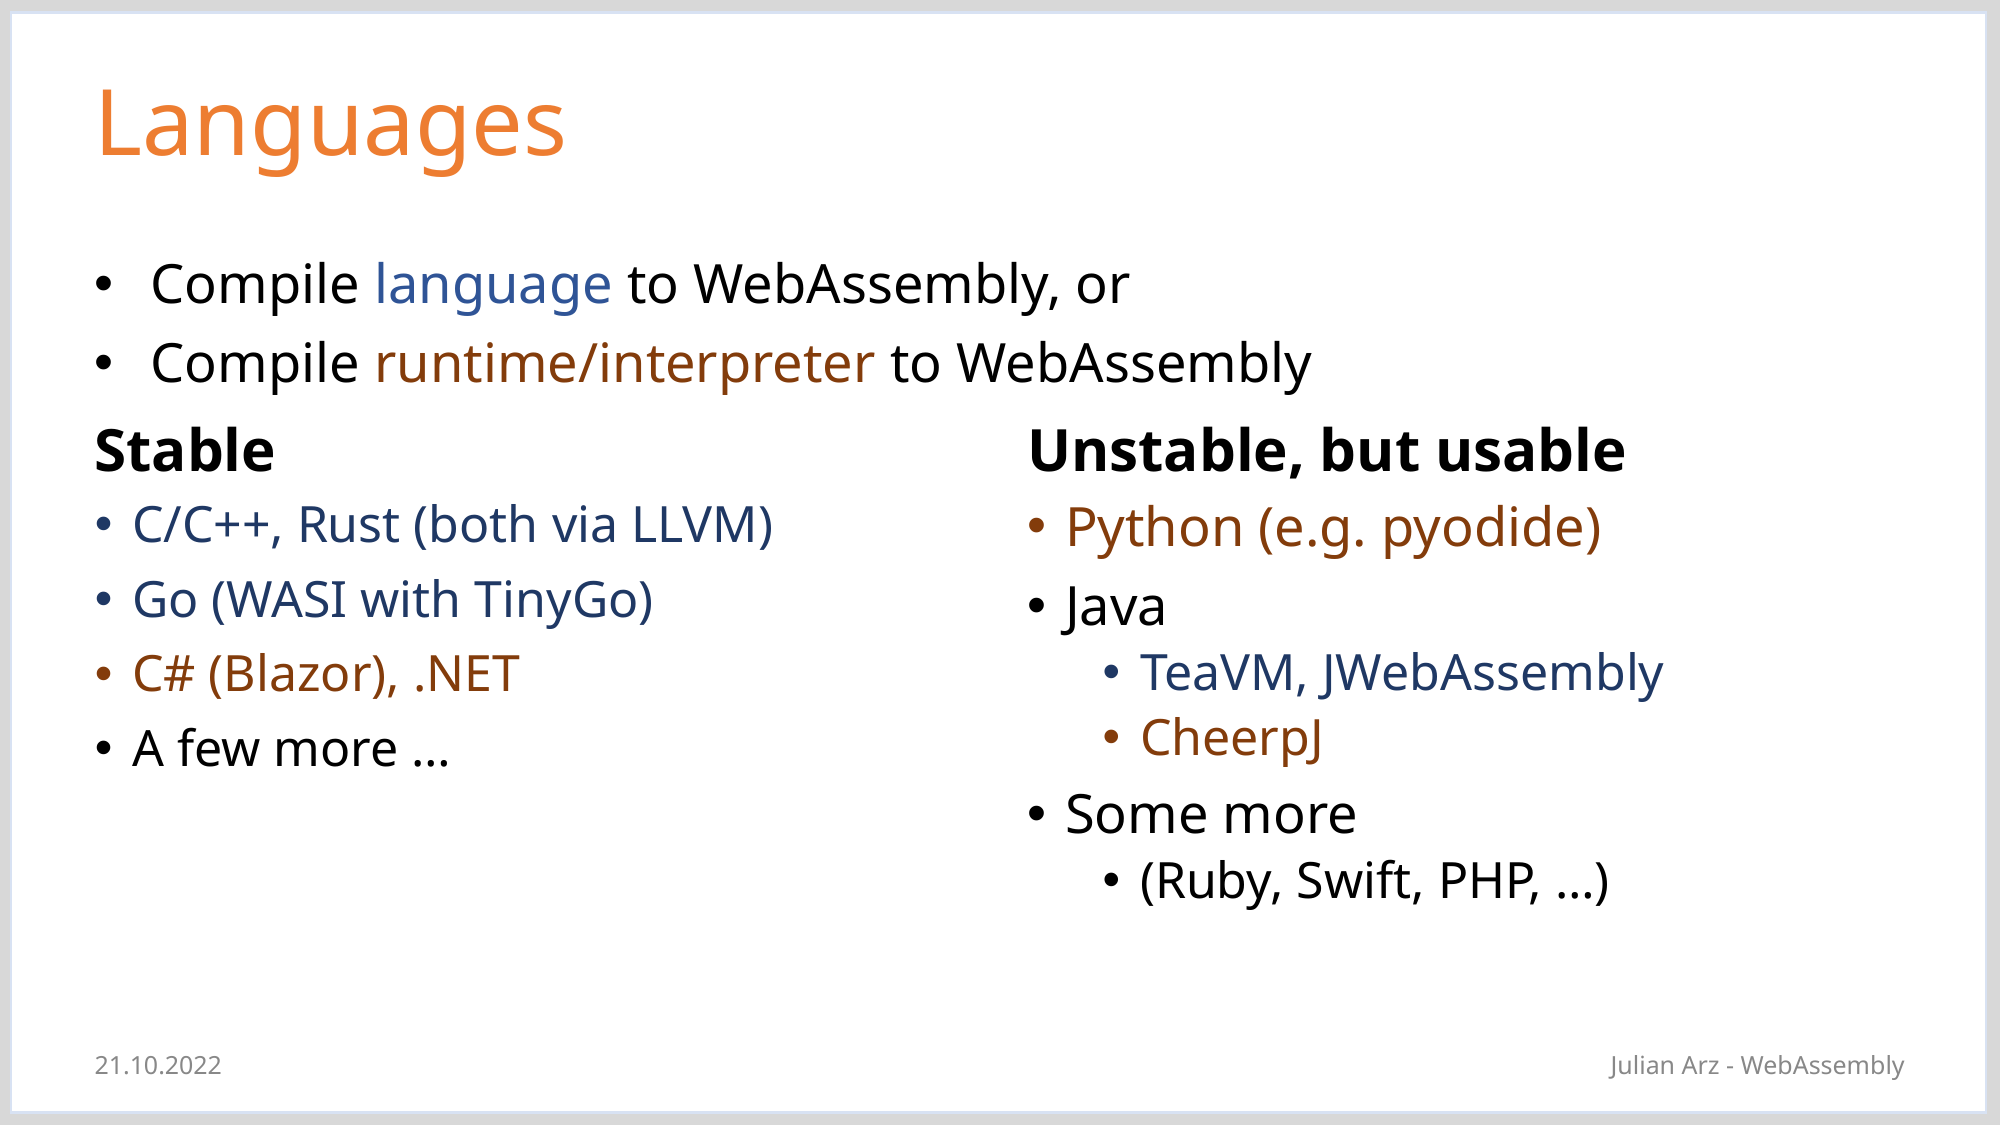

# Languages
Compile language to WebAssembly, or
Compile runtime/interpreter to WebAssembly
Stable
Unstable, but usable
C/C++, Rust (both via LLVM)
Go (WASI with TinyGo)
C# (Blazor), .NET
A few more …
Python (e.g. pyodide)
Java
TeaVM, JWebAssembly
CheerpJ
Some more
(Ruby, Swift, PHP, …)
21.10.2022
Julian Arz - WebAssembly